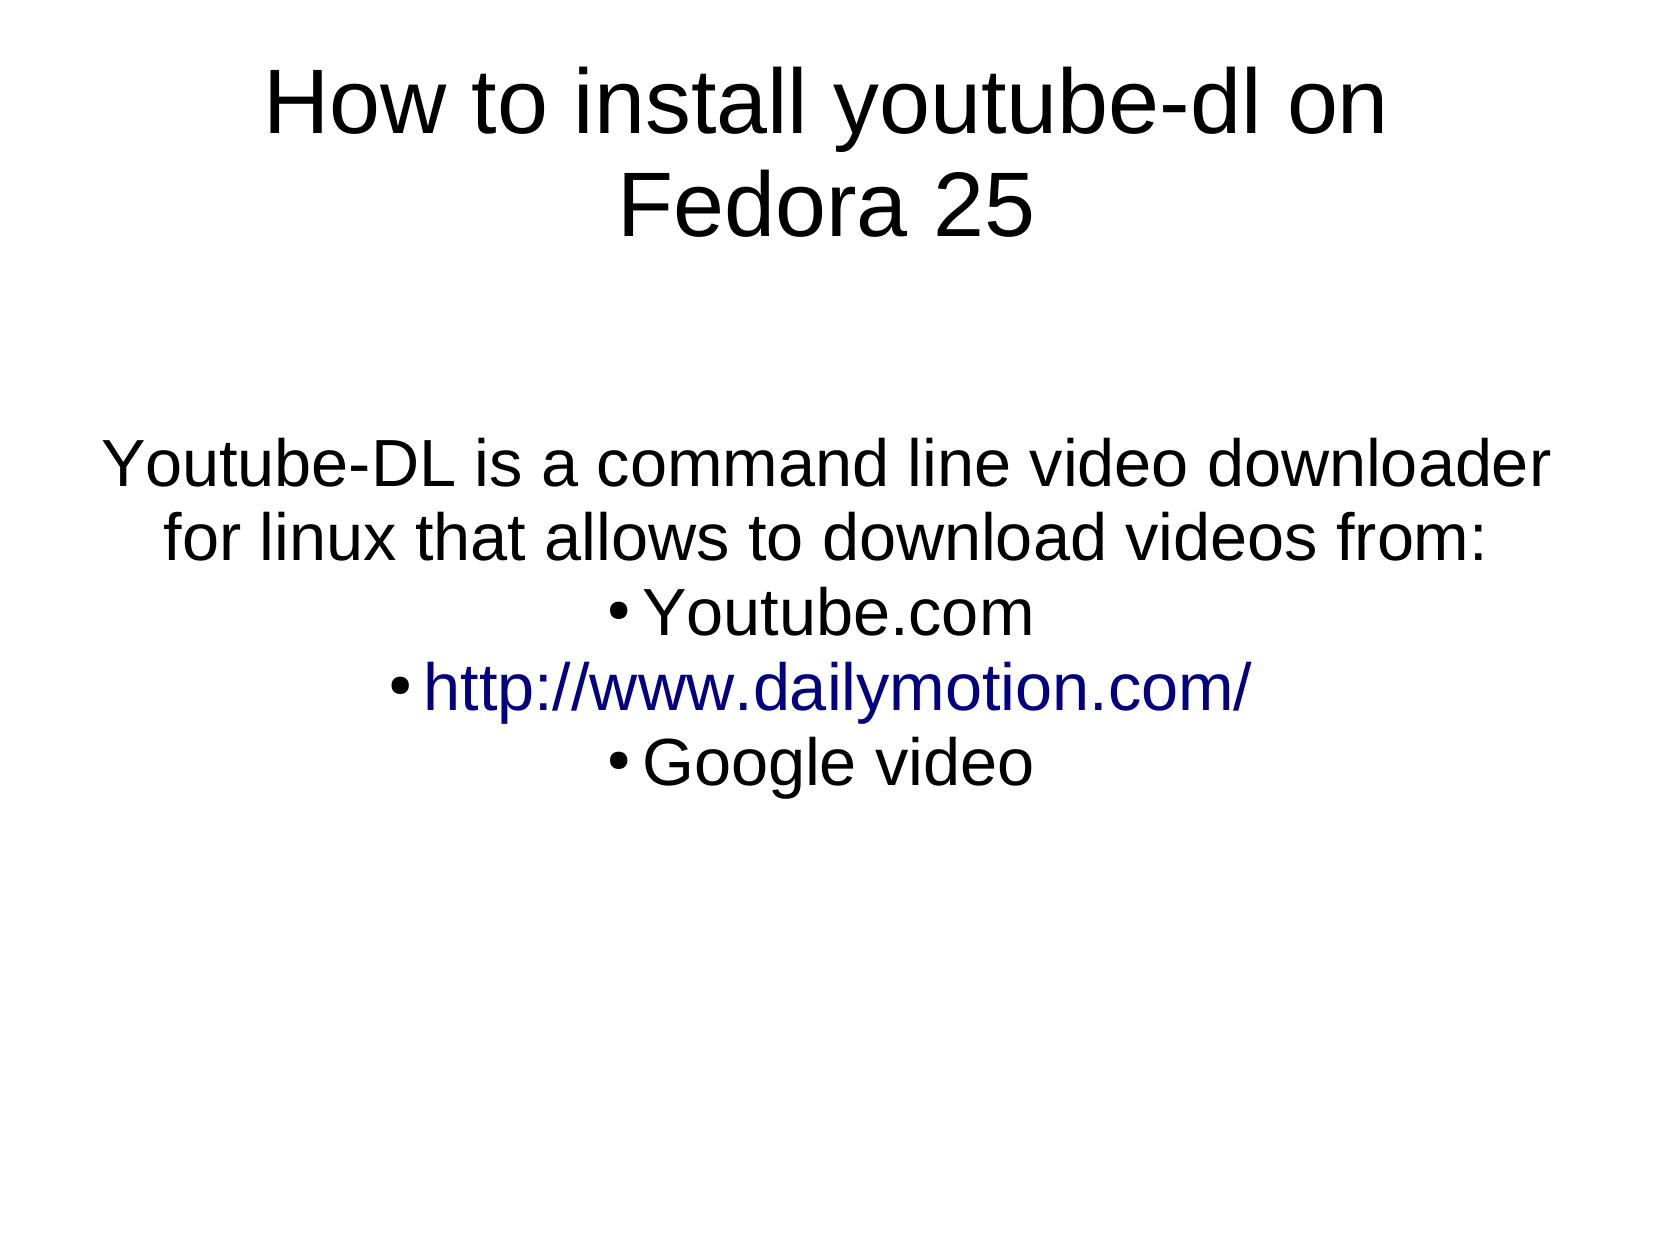

# How to install youtube-dl on Fedora 25
Youtube-DL is a command line video downloader for linux that allows to download videos from:
Youtube.com
http://www.dailymotion.com/
Google video